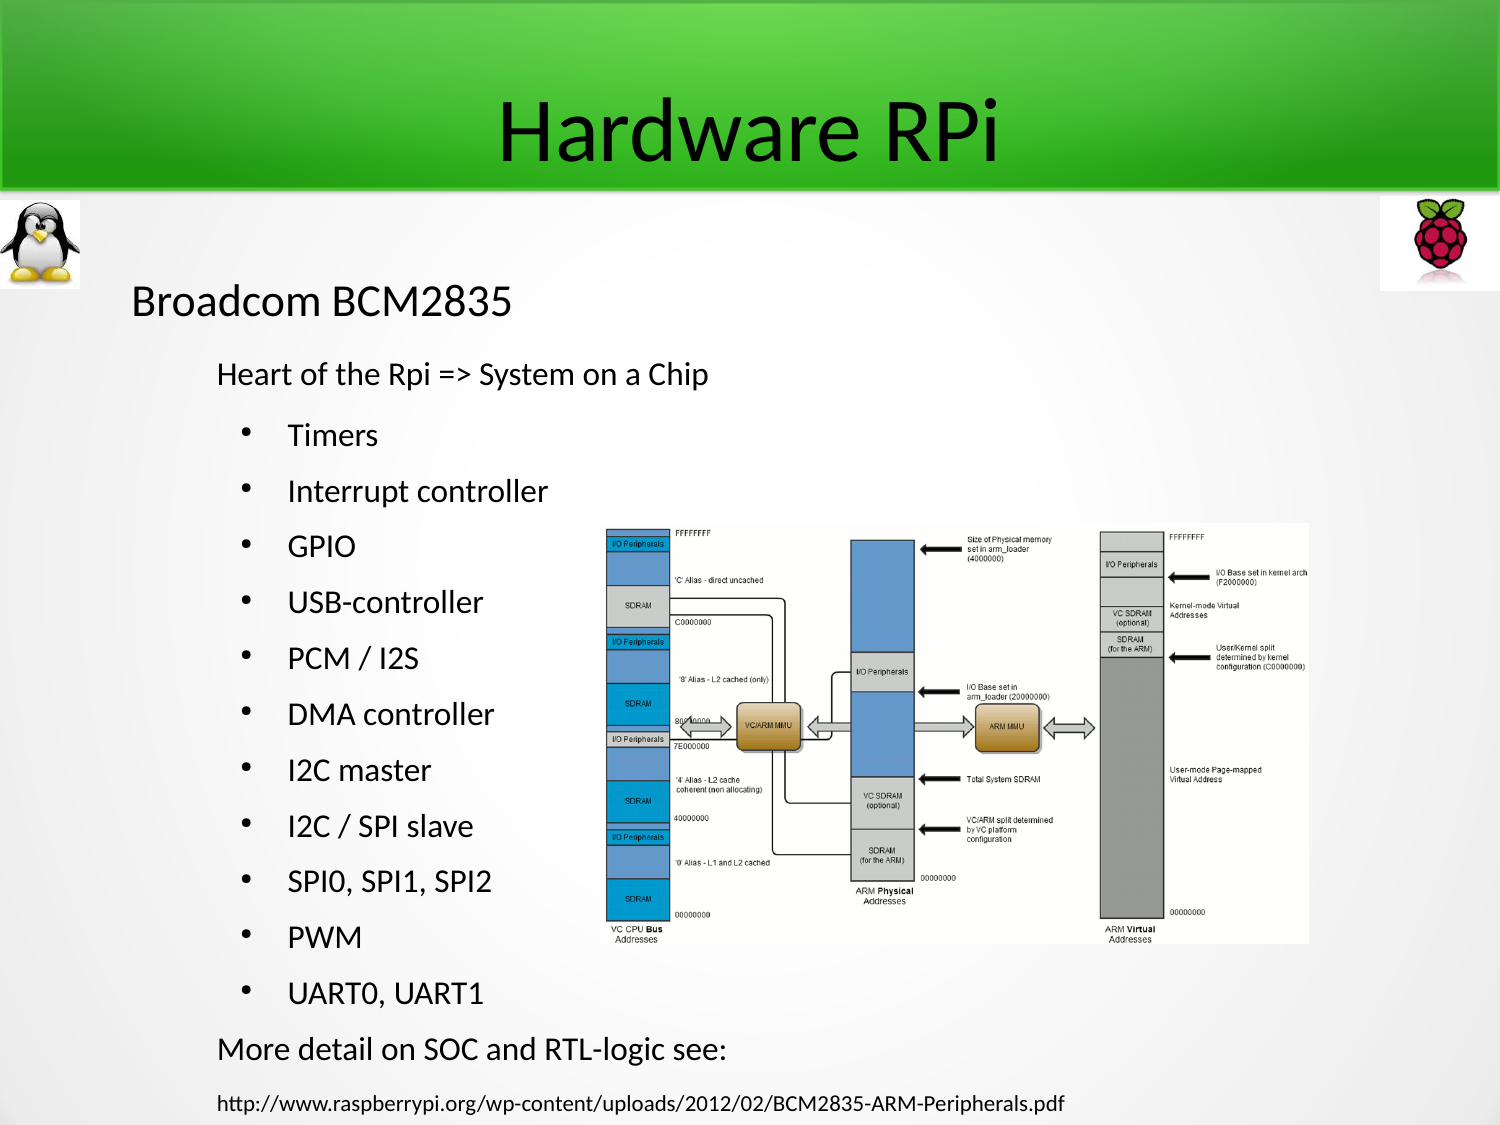

# Hardware RPi
Broadcom BCM2835
Heart of the Rpi => System on a Chip
Timers
Interrupt controller
GPIO
USB-controller
PCM / I2S
DMA controller
I2C master
I2C / SPI slave
SPI0, SPI1, SPI2
PWM
UART0, UART1
More detail on SOC and RTL-logic see:
http://www.raspberrypi.org/wp-content/uploads/2012/02/BCM2835-ARM-Peripherals.pdf